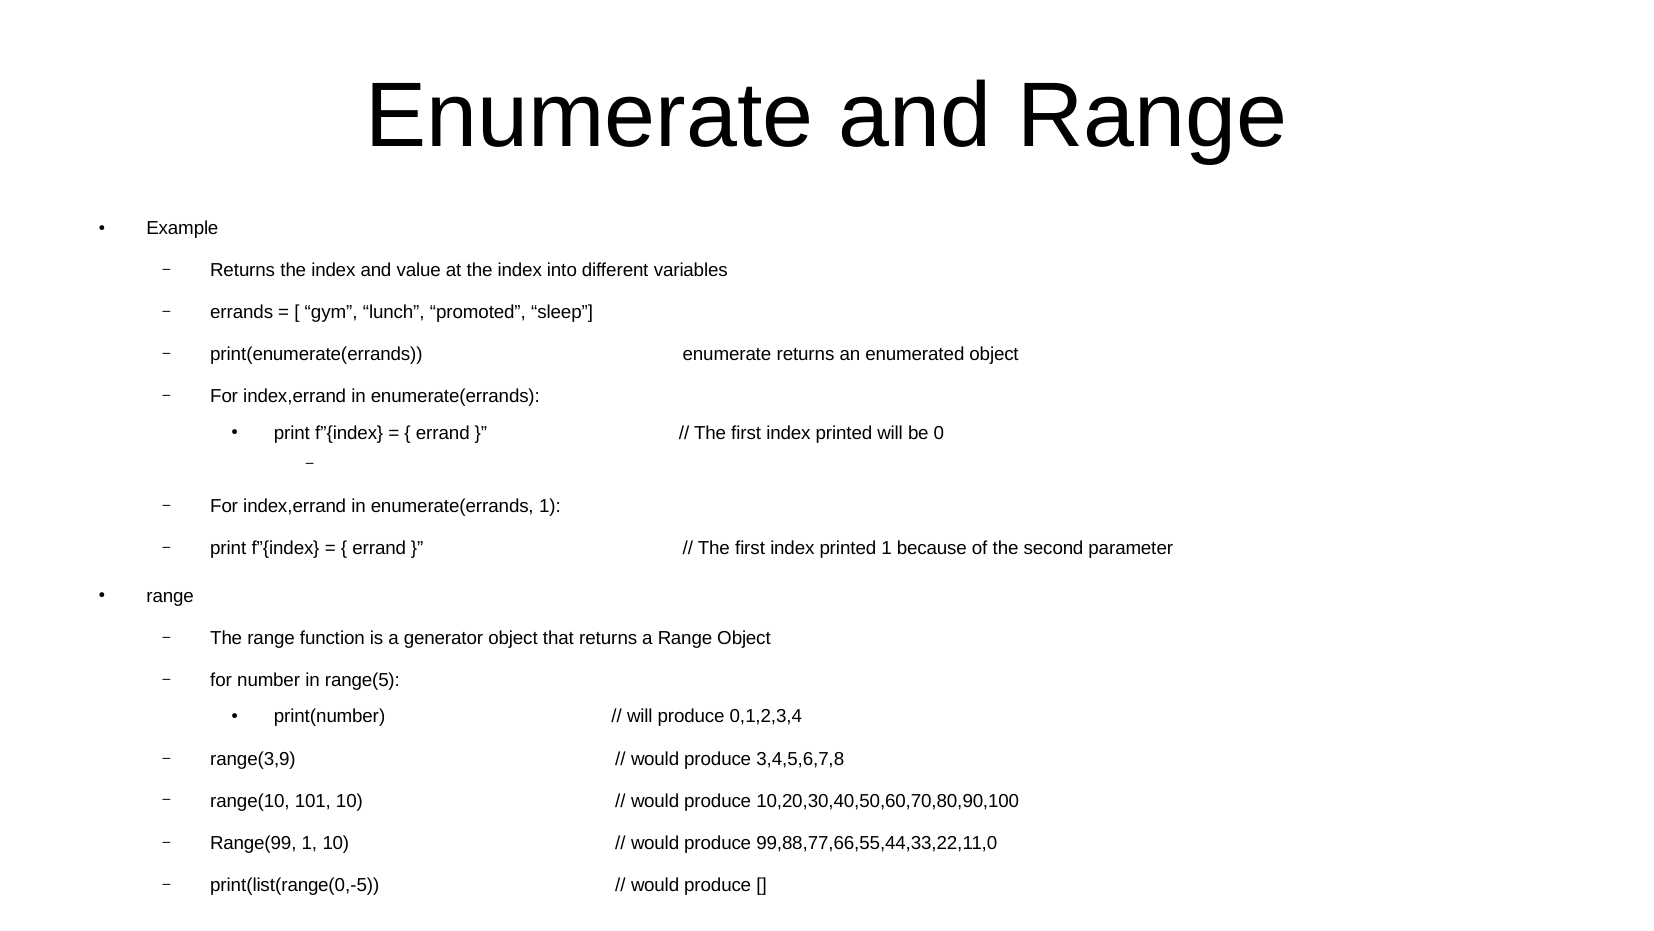

# Enumerate and Range
Example
Returns the index and value at the index into different variables
errands = [ “gym”, “lunch”, “promoted”, “sleep”]
print(enumerate(errands))				enumerate returns an enumerated object
For index,errand in enumerate(errands):
print f”{index} = { errand }” 			// The first index printed will be 0
For index,errand in enumerate(errands, 1):
print f”{index} = { errand }” 				// The first index printed 1 because of the second parameter
range
The range function is a generator object that returns a Range Object
for number in range(5):
print(number)				// will produce 0,1,2,3,4
range(3,9) 					// would produce 3,4,5,6,7,8
range(10, 101, 10) 				// would produce 10,20,30,40,50,60,70,80,90,100
Range(99, 1, 10)				// would produce 99,88,77,66,55,44,33,22,11,0
print(list(range(0,-5)) 				// would produce []